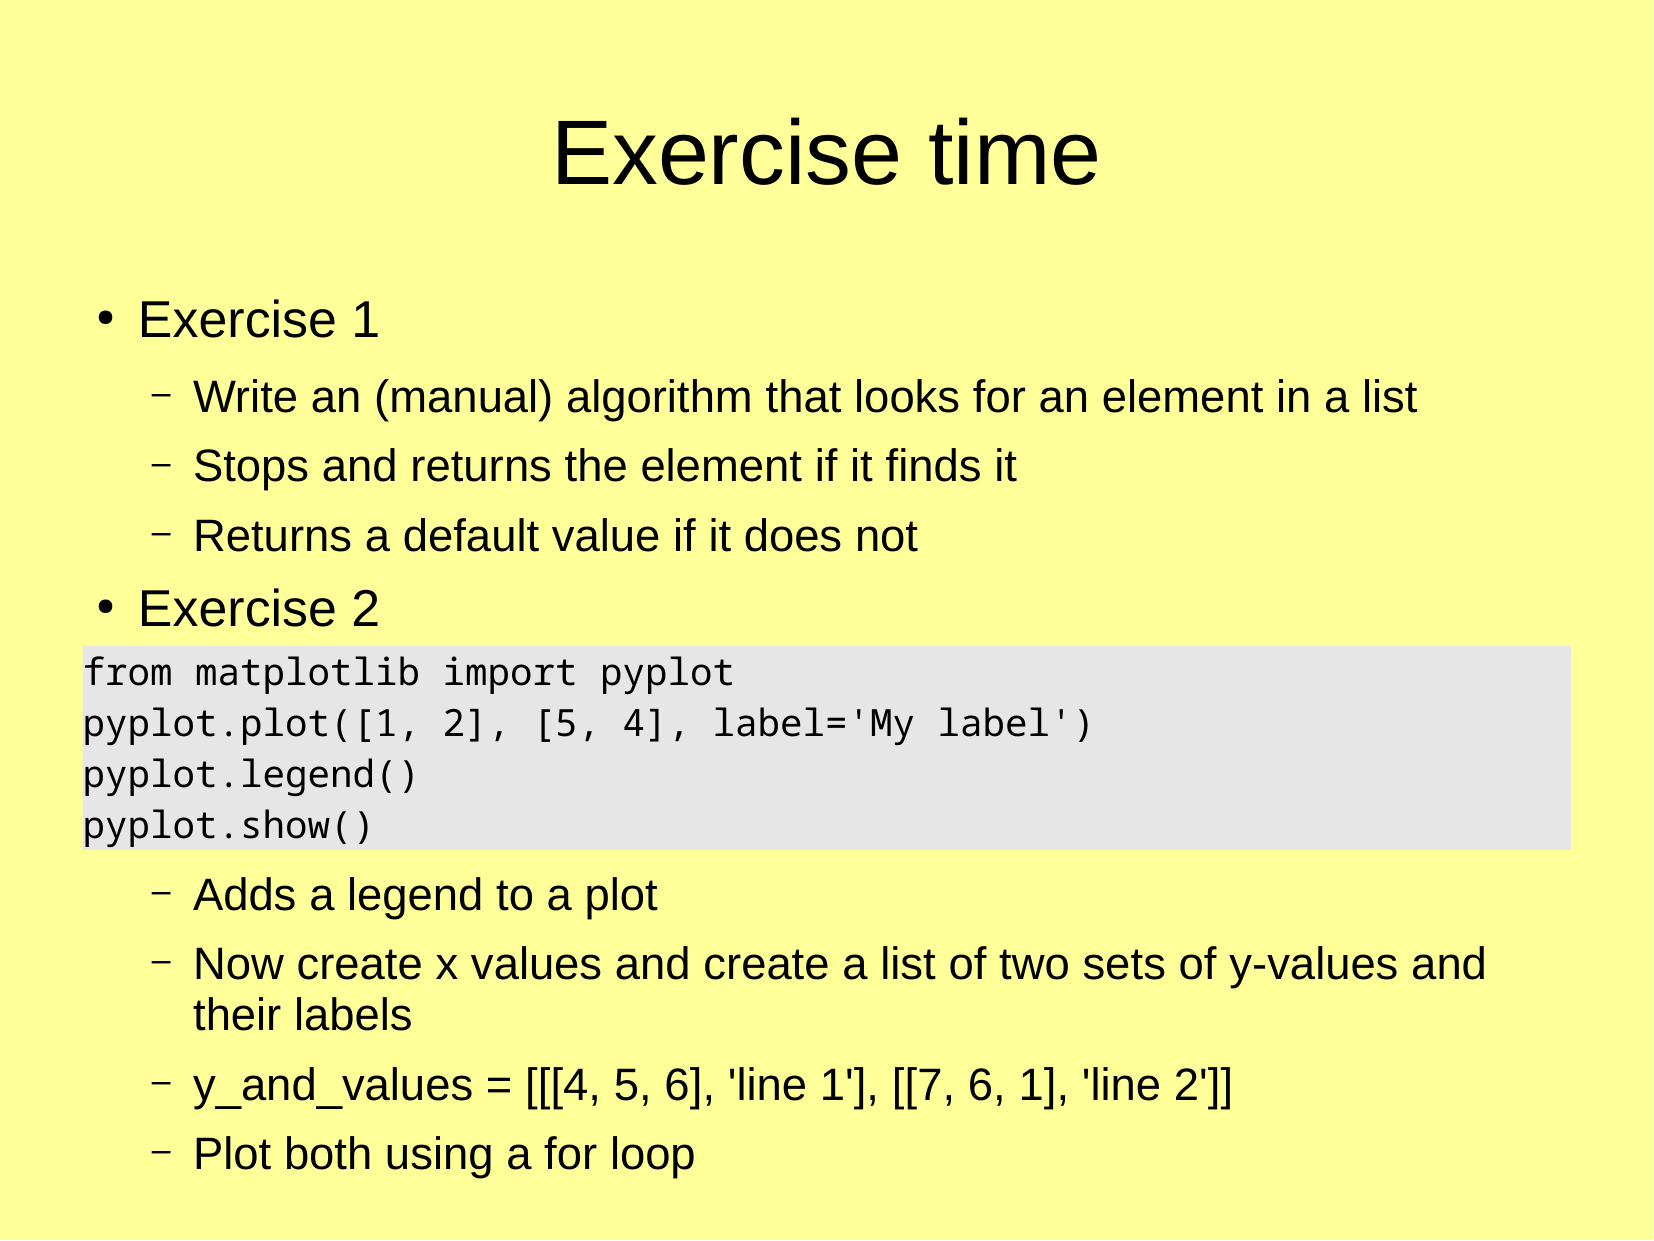

# Exercise time
Exercise 1
Write an (manual) algorithm that looks for an element in a list
Stops and returns the element if it finds it
Returns a default value if it does not
Exercise 2
Adds a legend to a plot
Now create x values and create a list of two sets of y-values and their labels
y_and_values = [[[4, 5, 6], 'line 1'], [[7, 6, 1], 'line 2']]
Plot both using a for loop
from matplotlib import pyplot
pyplot.plot([1, 2], [5, 4], label='My label')
pyplot.legend()
pyplot.show()